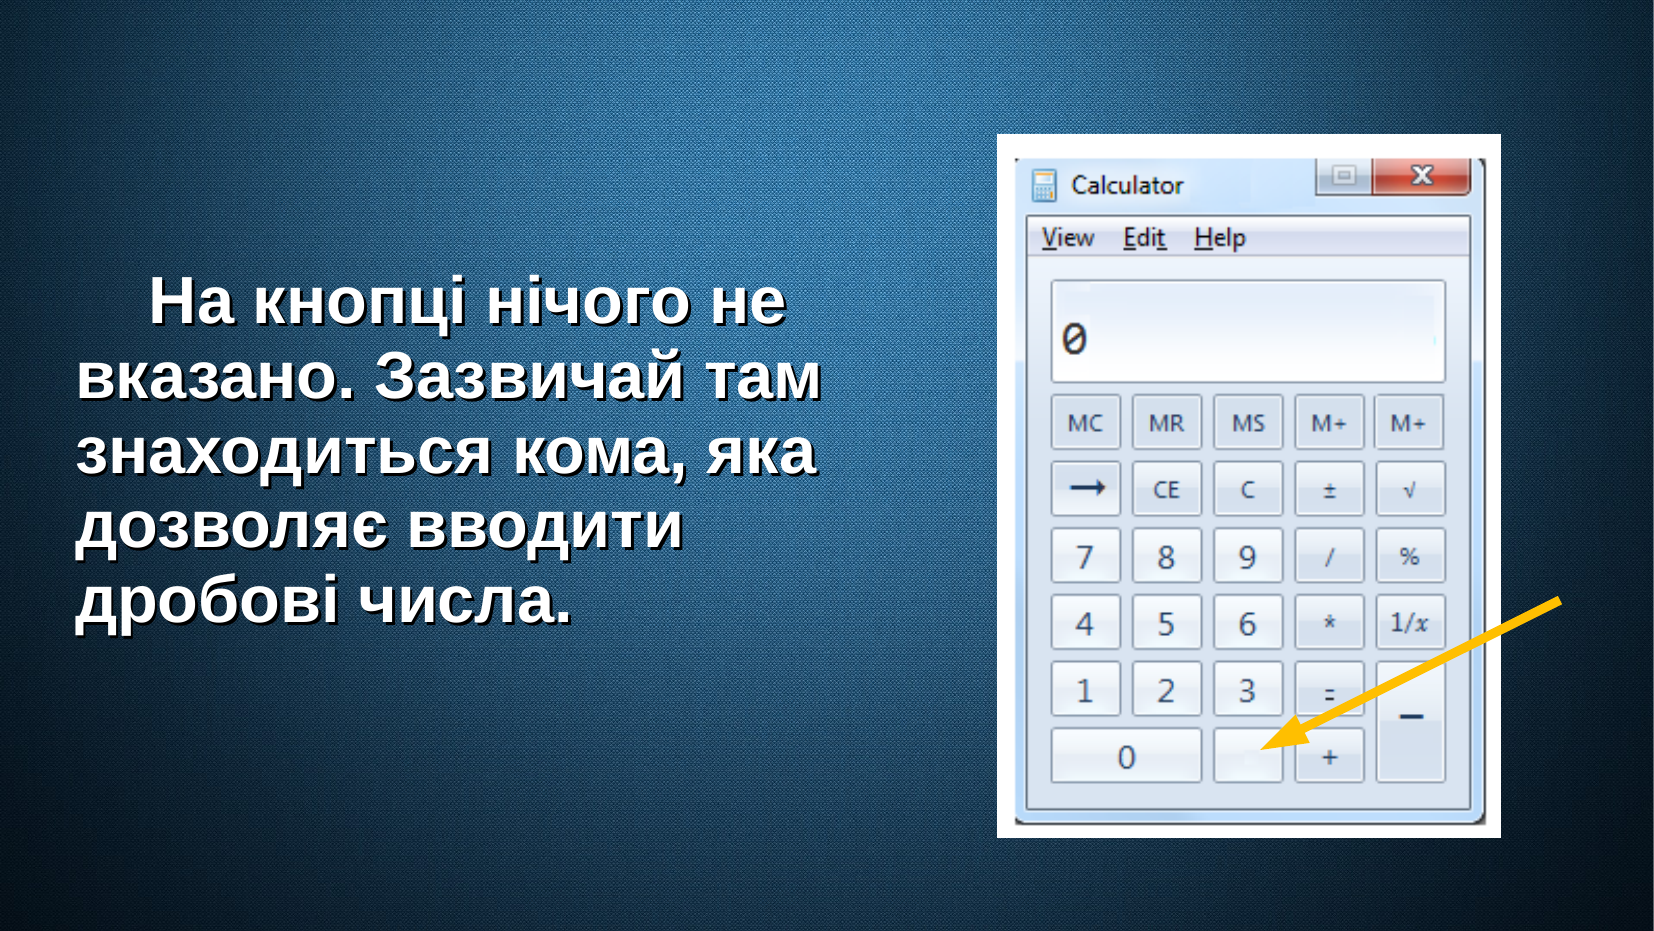

# На кнопці нічого не вказано. Зазвичай там знаходиться кома, яка дозволяє вводити дробові числа.